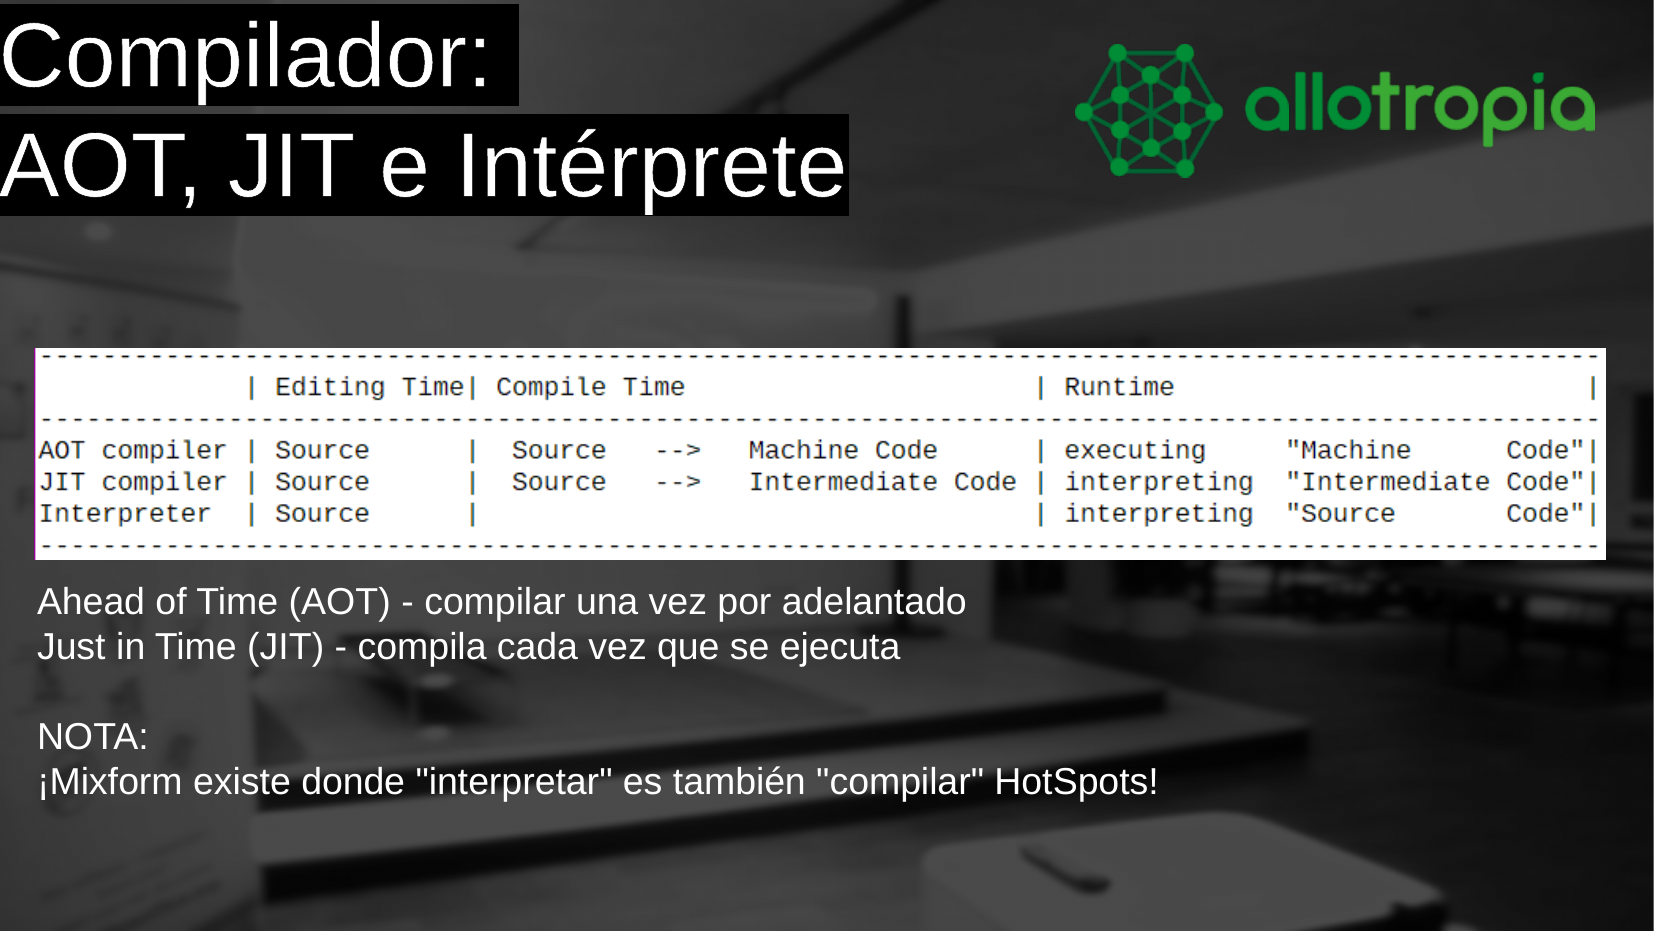

# Compilador: AOT, JIT e Intérprete
Ahead of Time (AOT) - compilar una vez por adelantado
Just in Time (JIT) - compila cada vez que se ejecuta
NOTA:
¡Mixform existe donde "interpretar" es también "compilar" HotSpots!